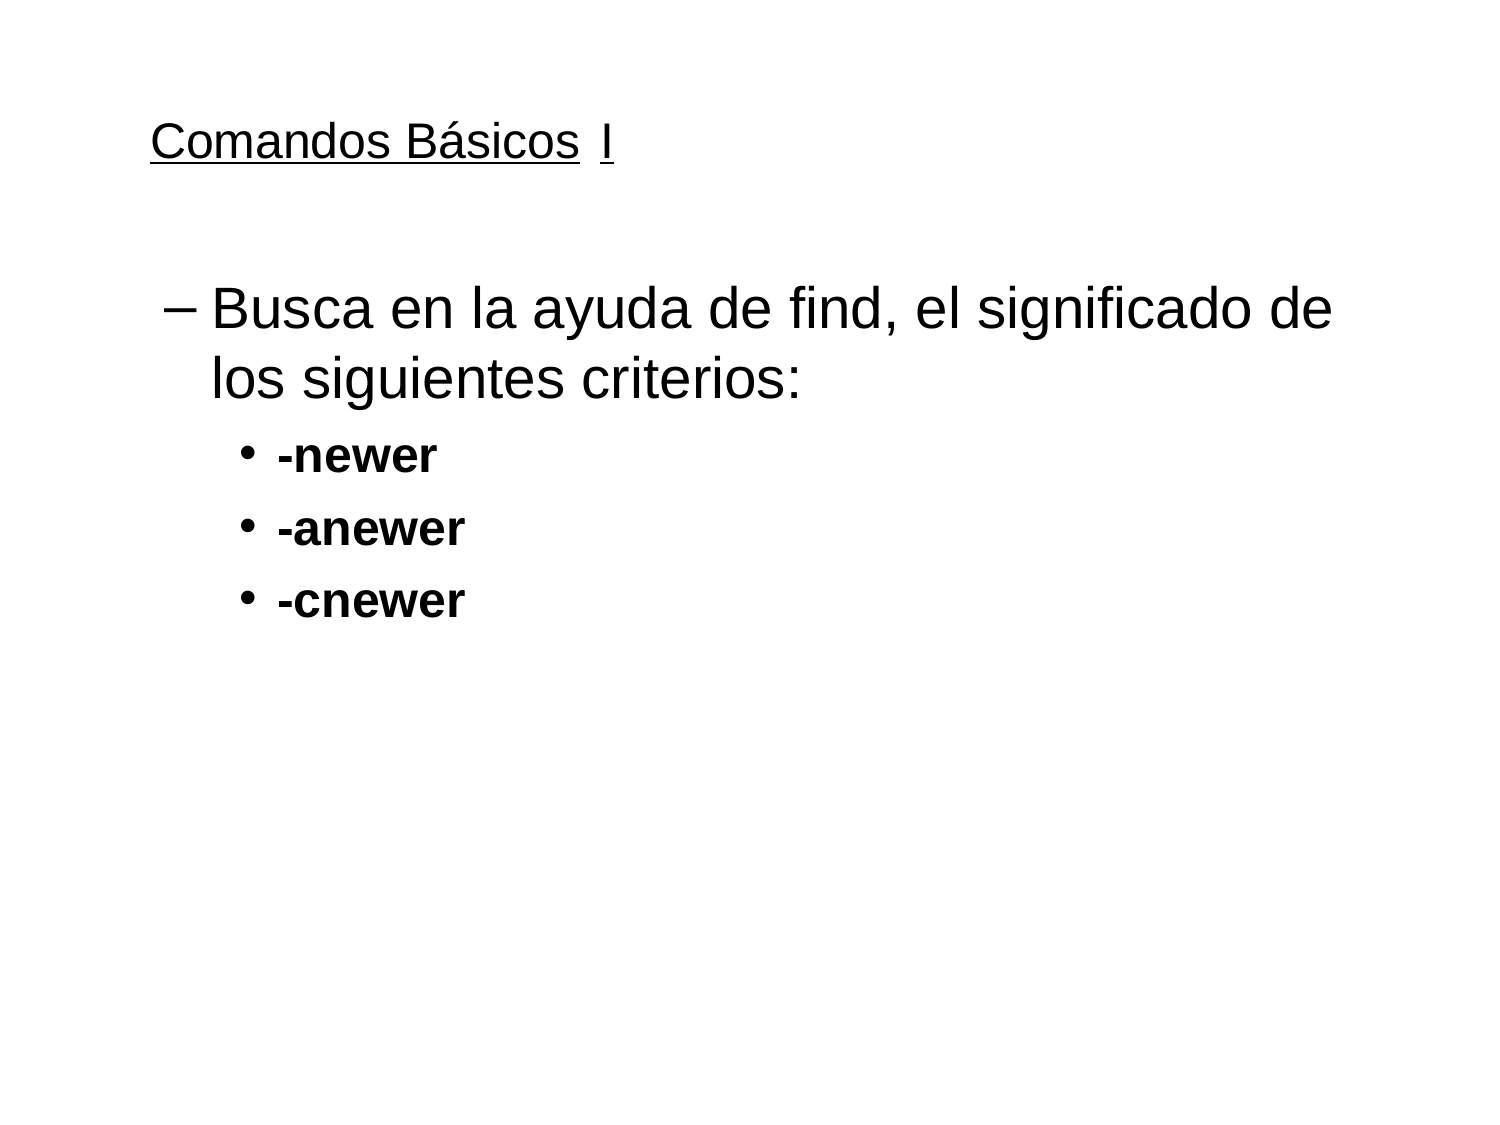

# Comandos Básicos	I
Busca en la ayuda de find, el significado de los siguientes criterios:
-newer
-anewer
-cnewer